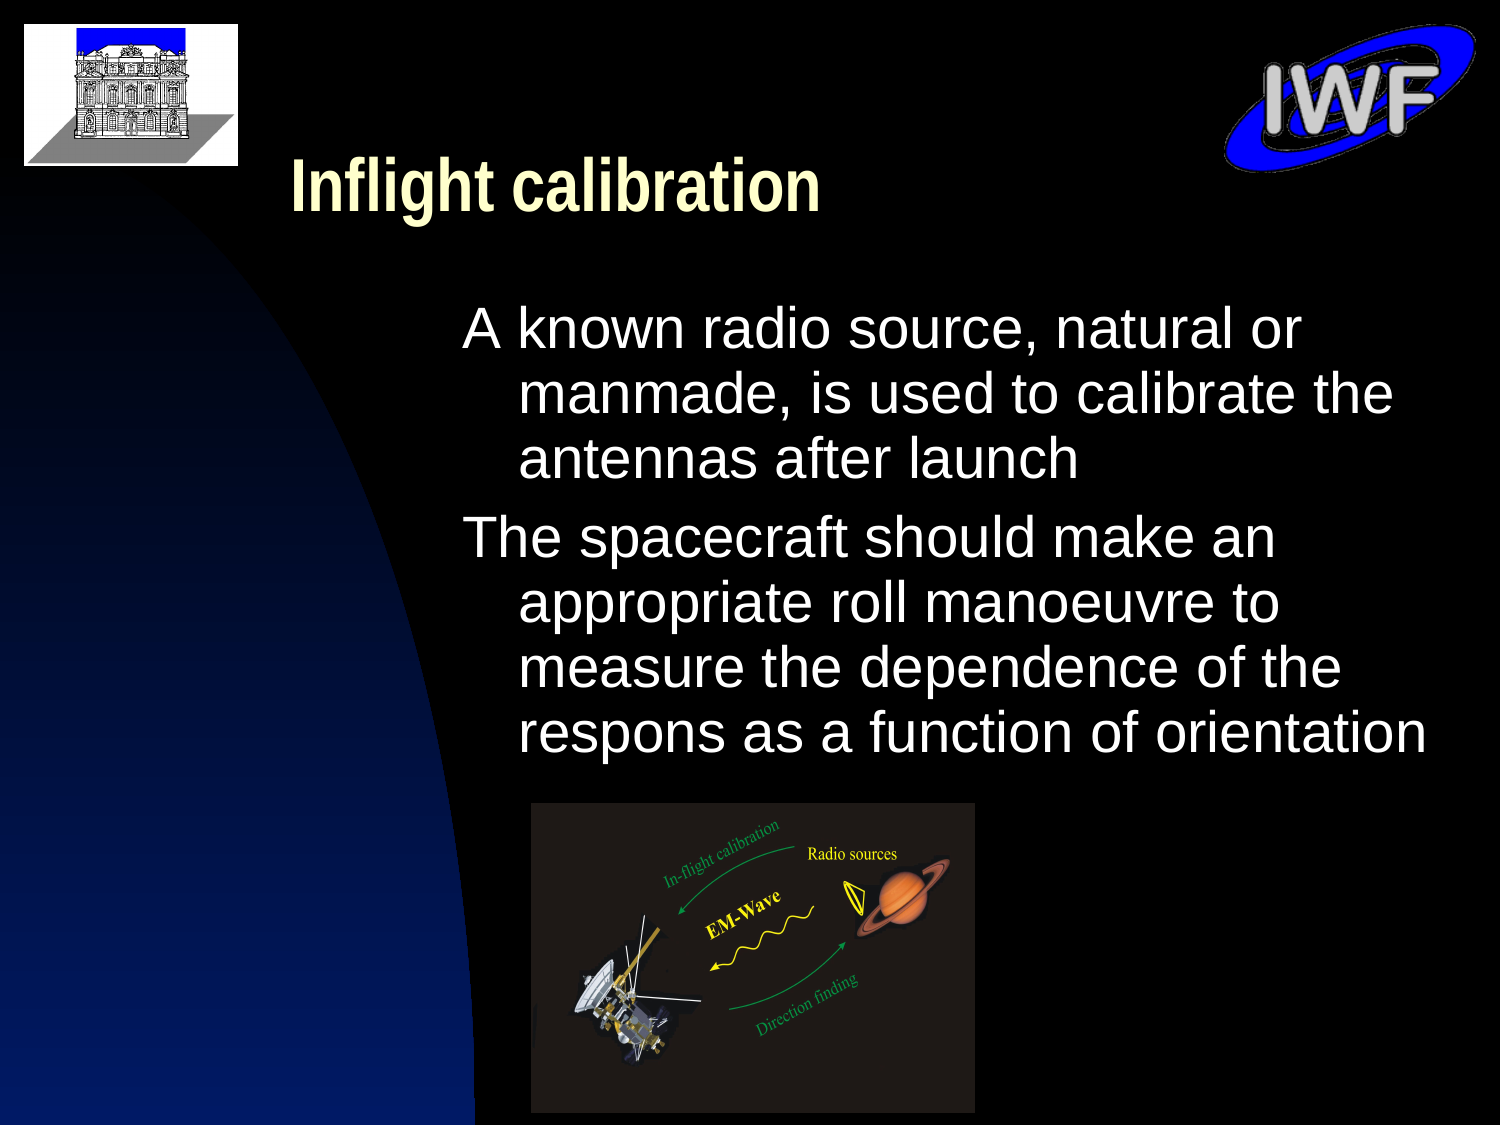

# Inflight calibration
A known radio source, natural or manmade, is used to calibrate the antennas after launch
The spacecraft should make an appropriate roll manoeuvre to measure the dependence of the respons as a function of orientation